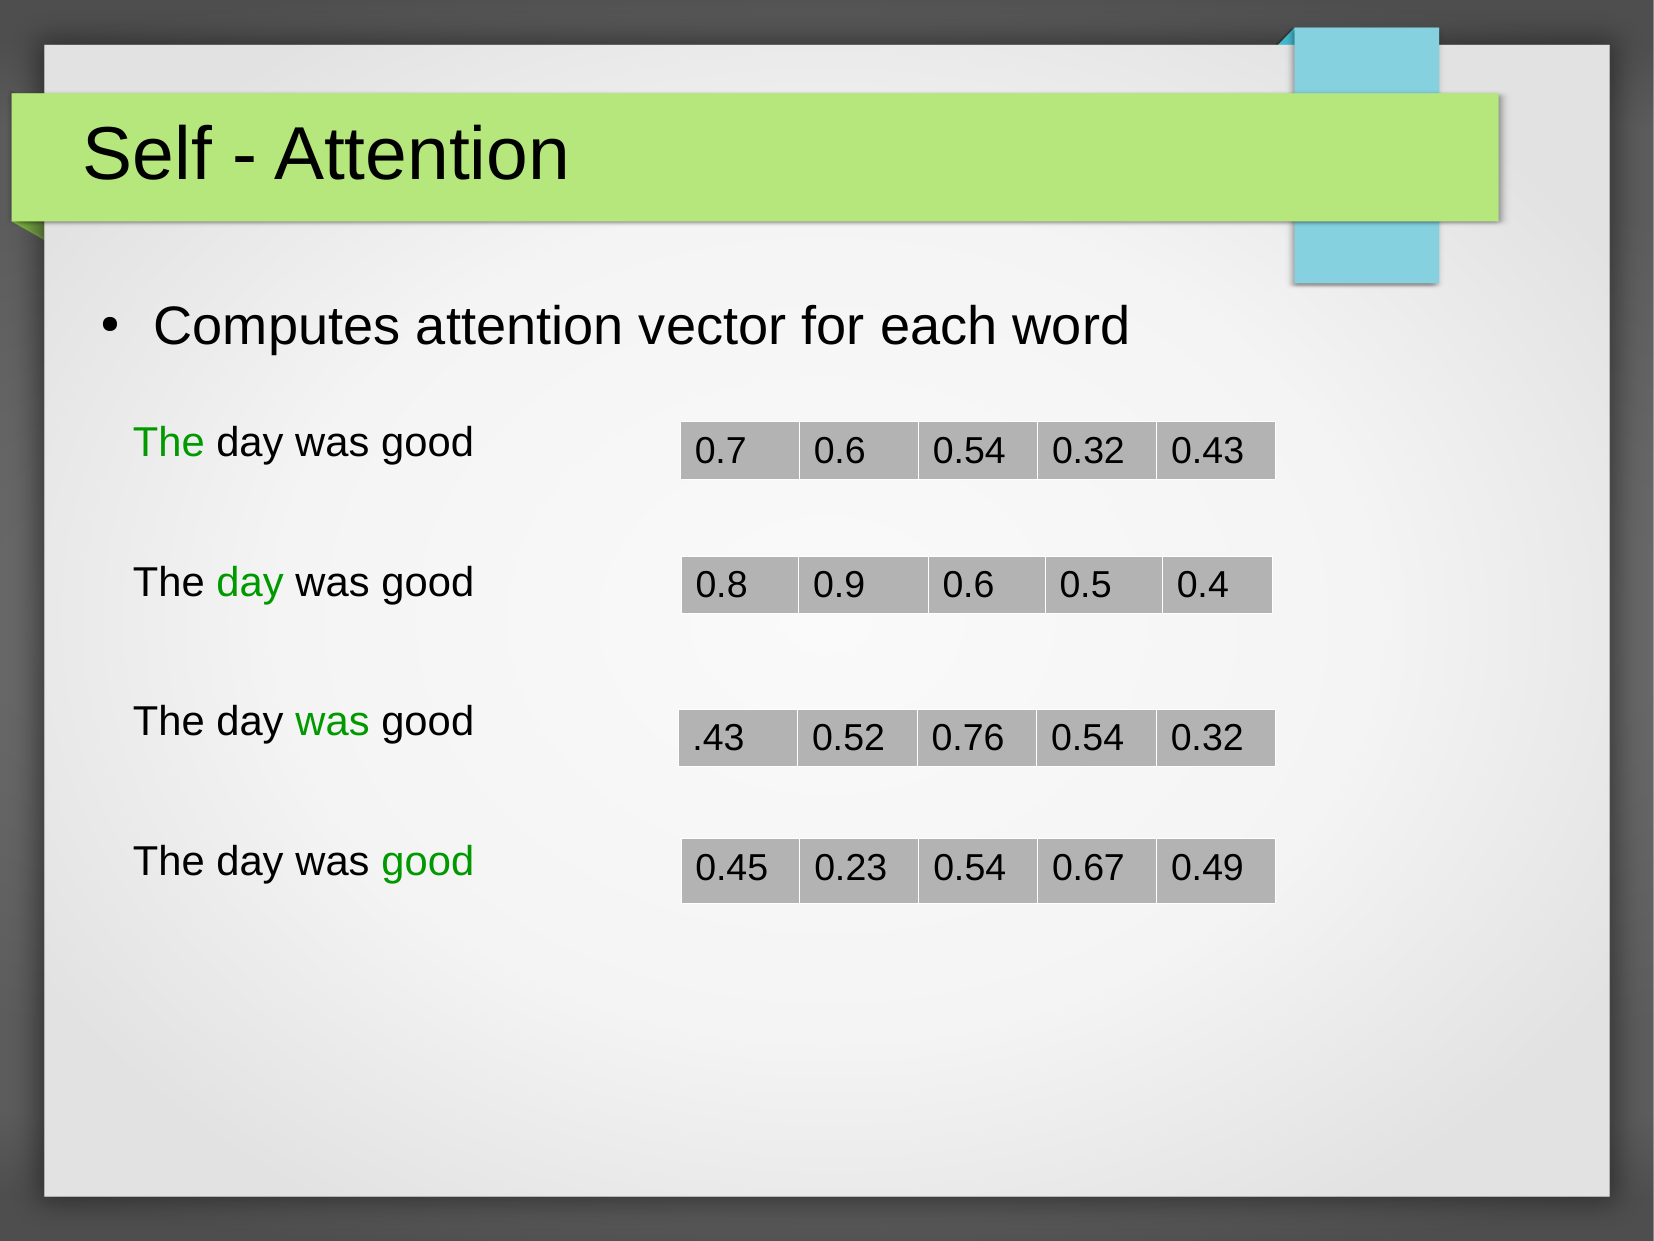

# Self - Attention
Computes attention vector for each word
The day was good
The day was good
The day was good
The day was good
| 0.7 | 0.6 | 0.54 | 0.32 | 0.43 |
| --- | --- | --- | --- | --- |
| 0.8 | 0.9 | 0.6 | 0.5 | 0.4 |
| --- | --- | --- | --- | --- |
| .43 | 0.52 | 0.76 | 0.54 | 0.32 |
| --- | --- | --- | --- | --- |
| 0.45 | 0.23 | 0.54 | 0.67 | 0.49 |
| --- | --- | --- | --- | --- |